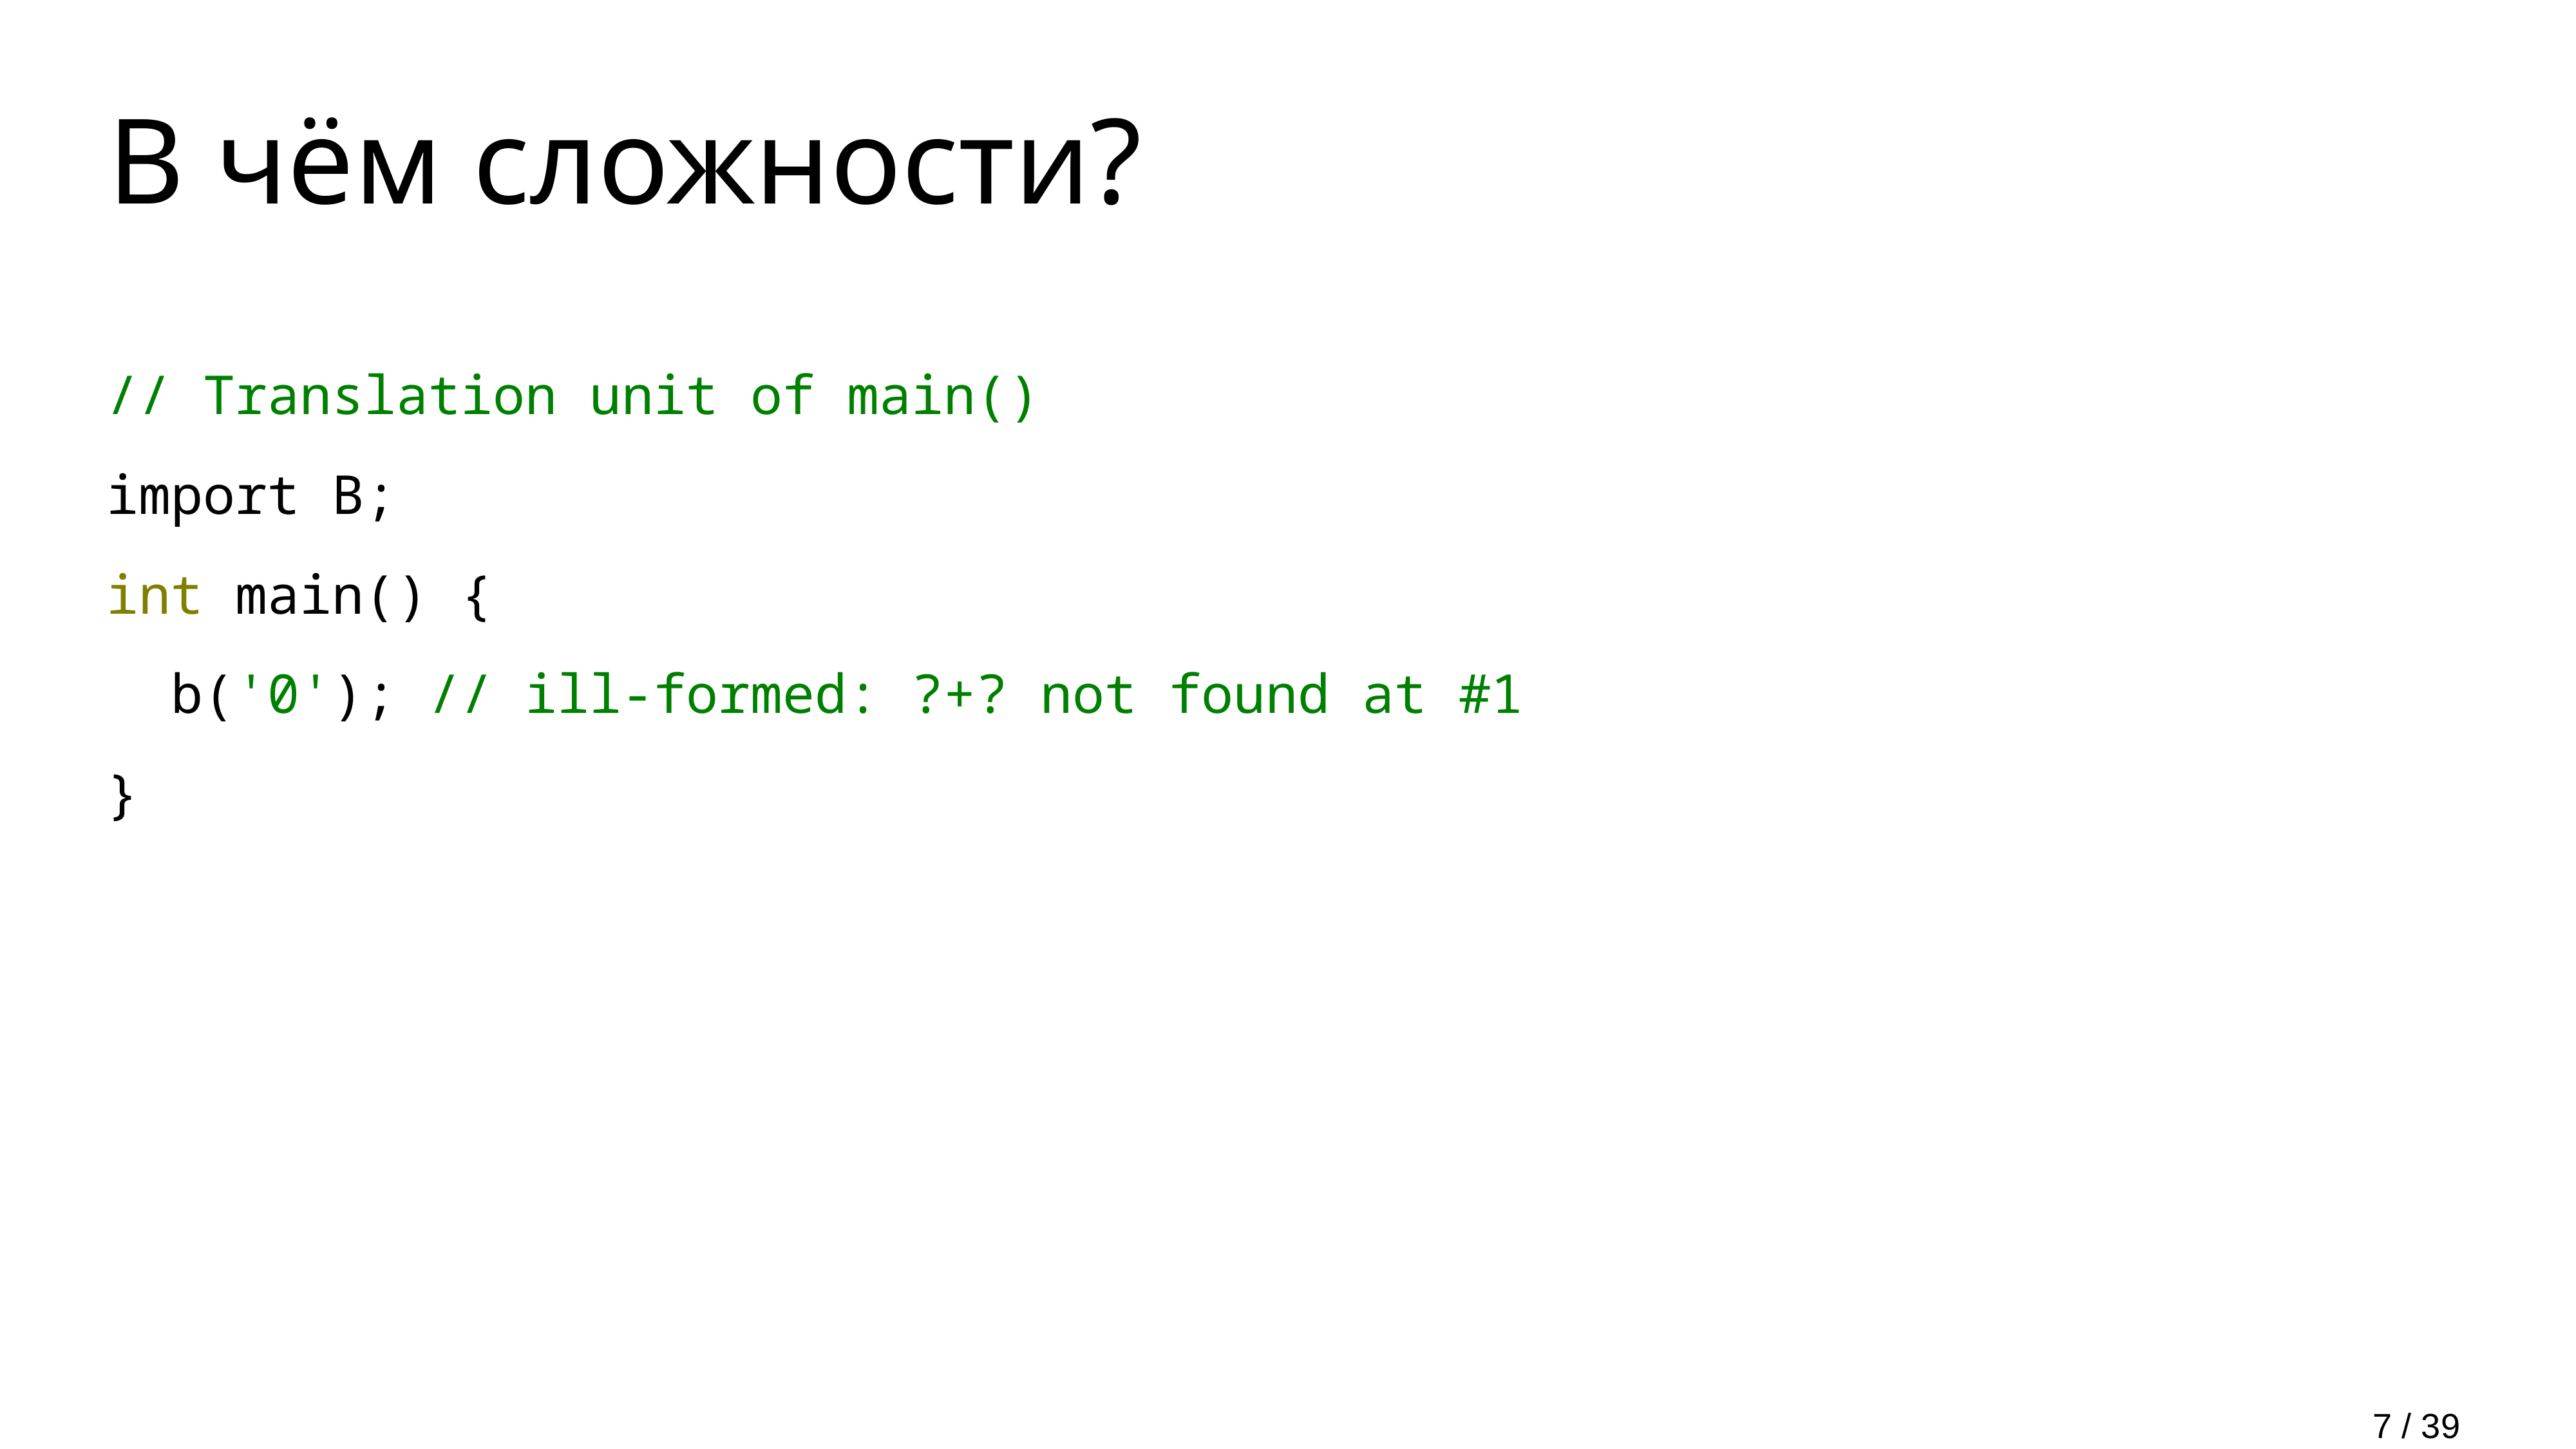

# В чём сложности?
// Translation unit of main()
import B;
int main() {
 b('0'); // ill-formed: ?+? not found at #1
}